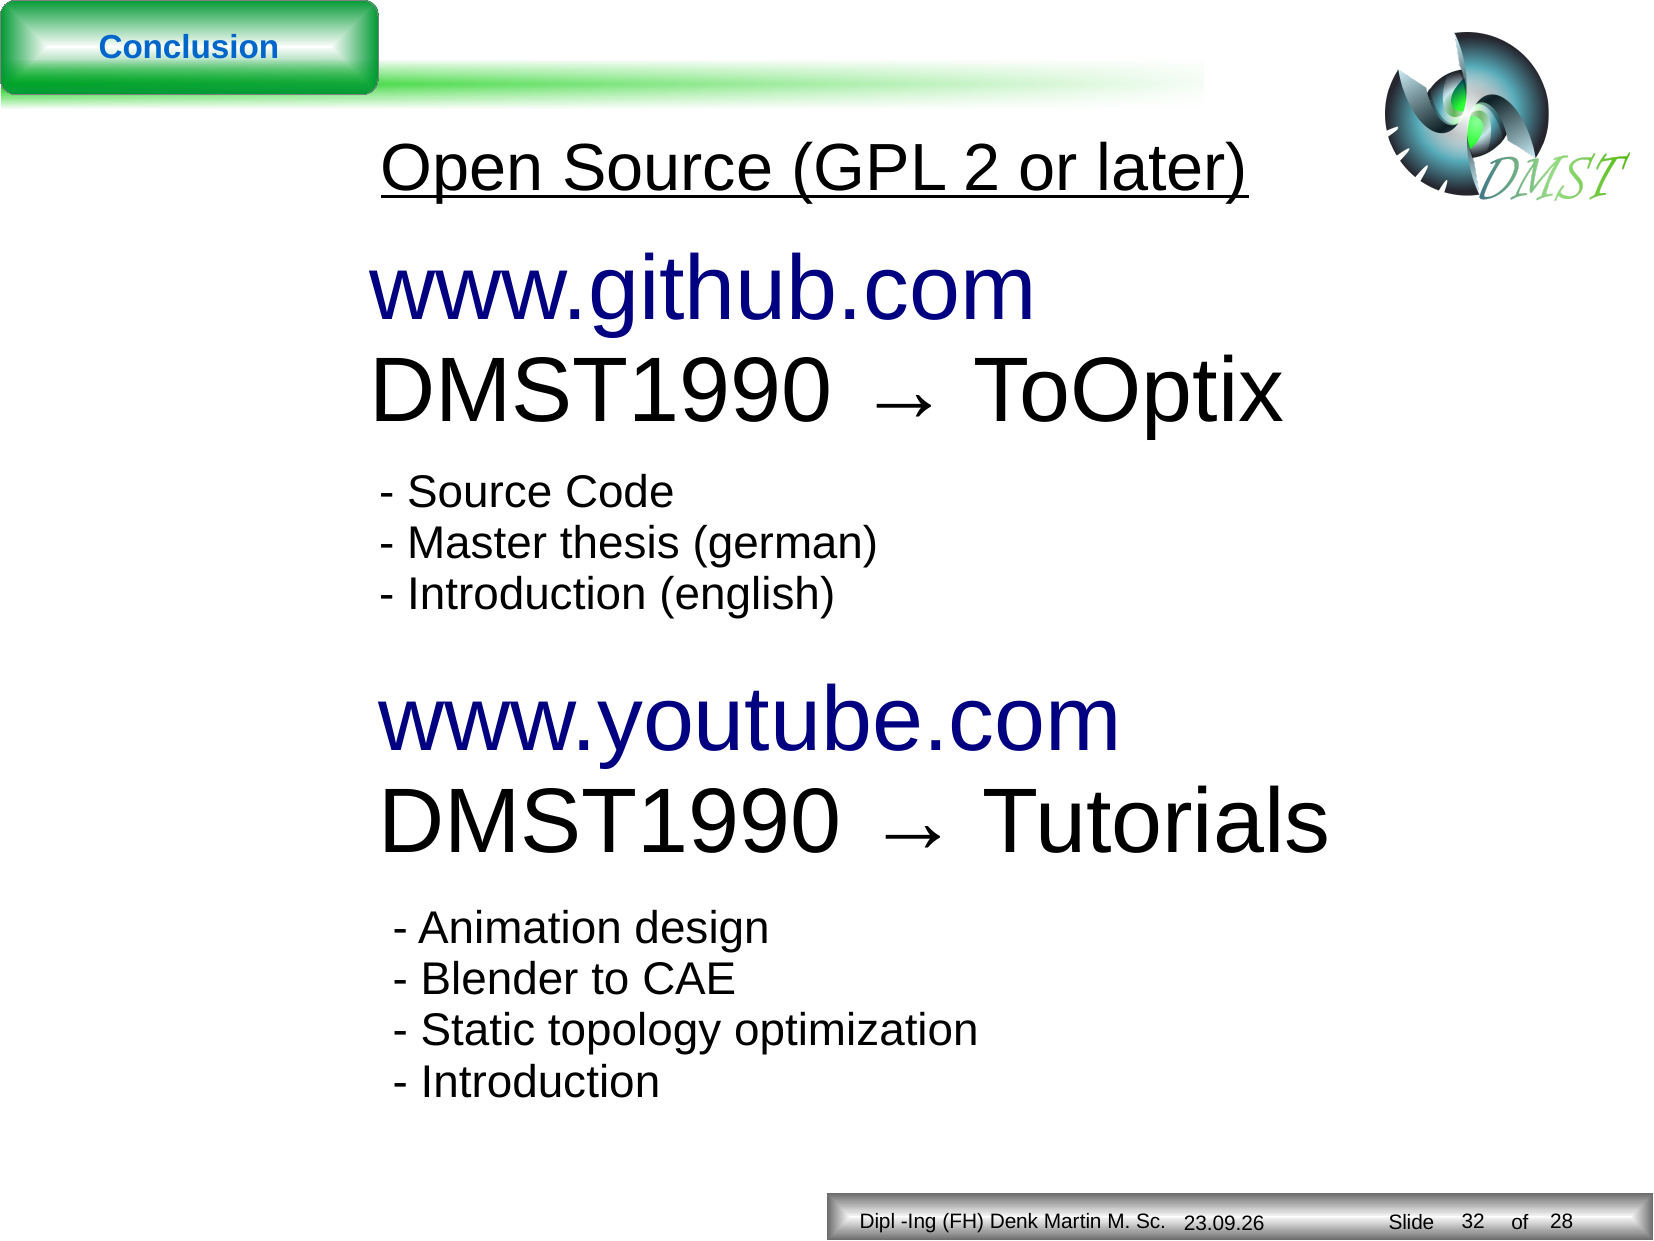

Conclusion
Open Source (GPL 2 or later)
www.github.com
DMST1990 → ToOptix
- Source Code
- Master thesis (german)
- Introduction (english)
www.youtube.com
DMST1990 → Tutorials
- Animation design
- Blender to CAE
- Static topology optimization
- Introduction